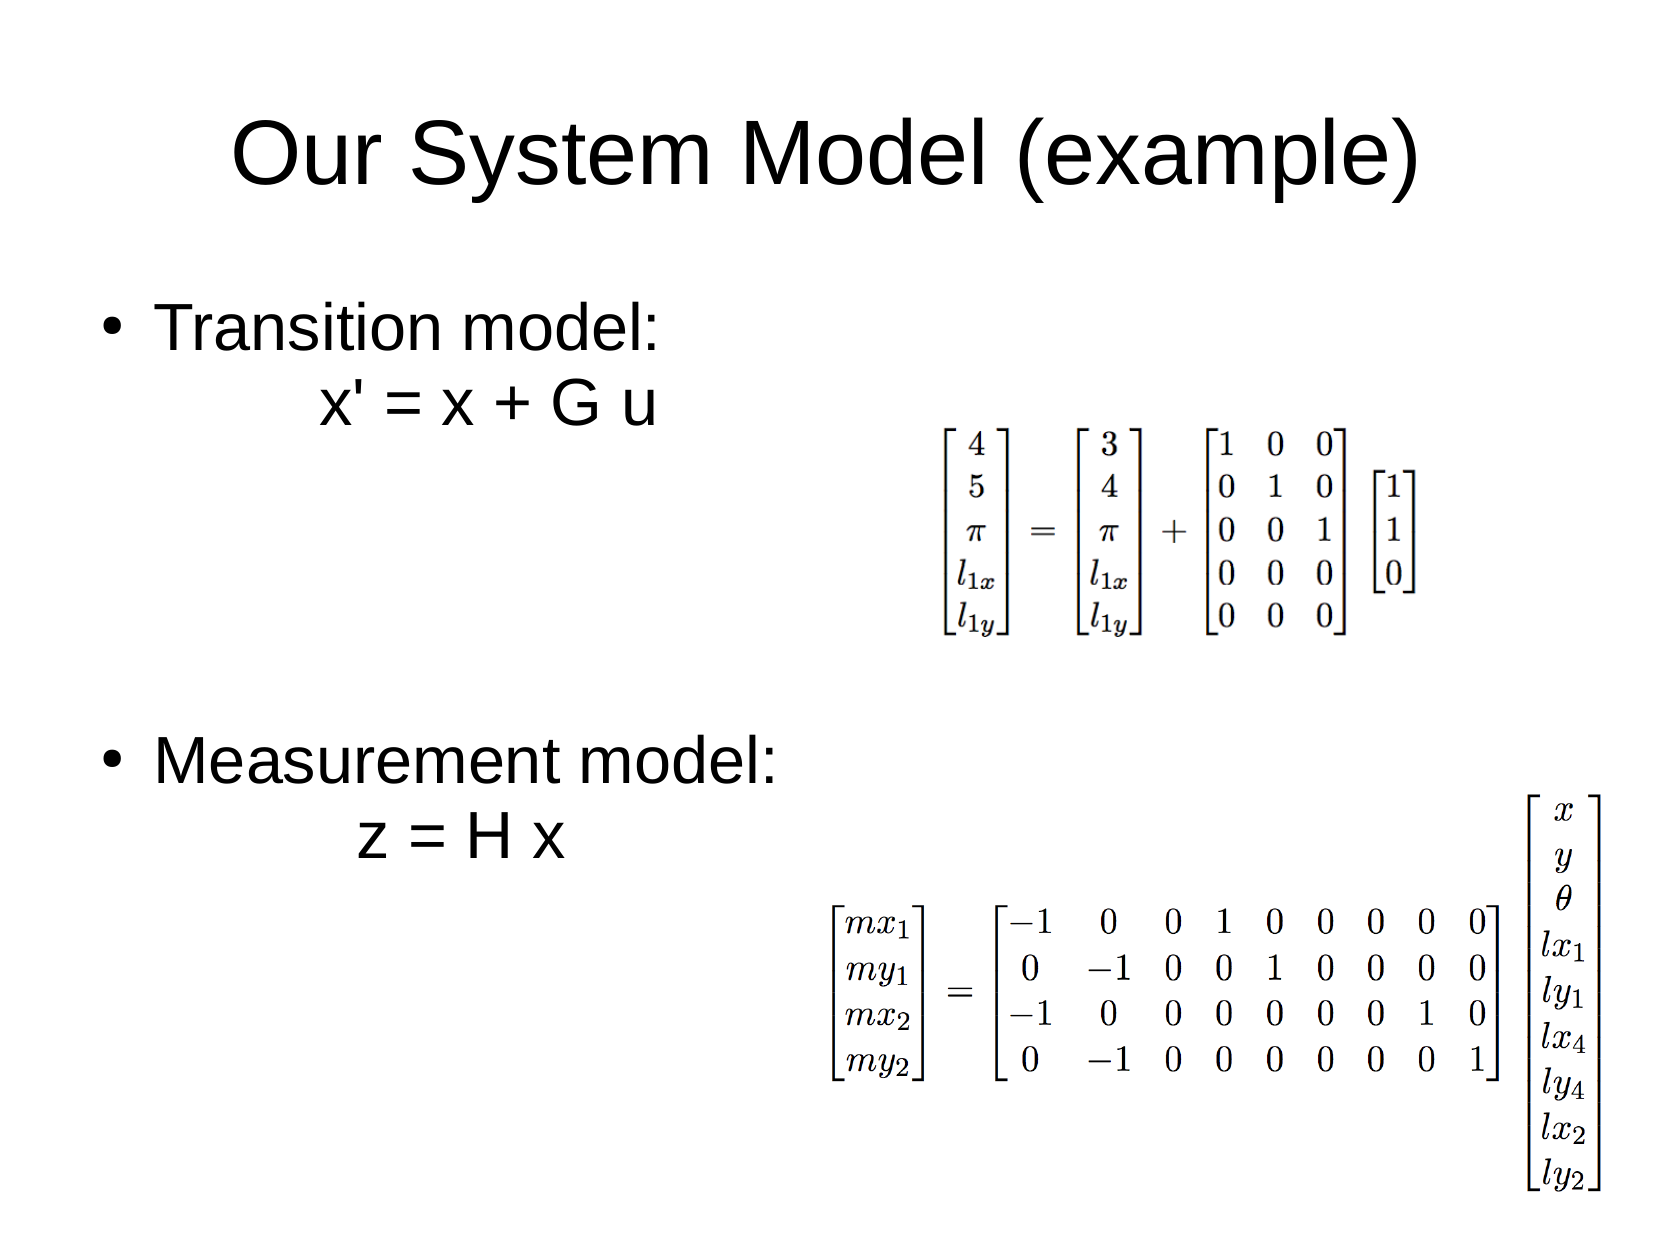

# Our System Model (example)
Transition model:
 x' = x + G u
Measurement model:
 z = H x